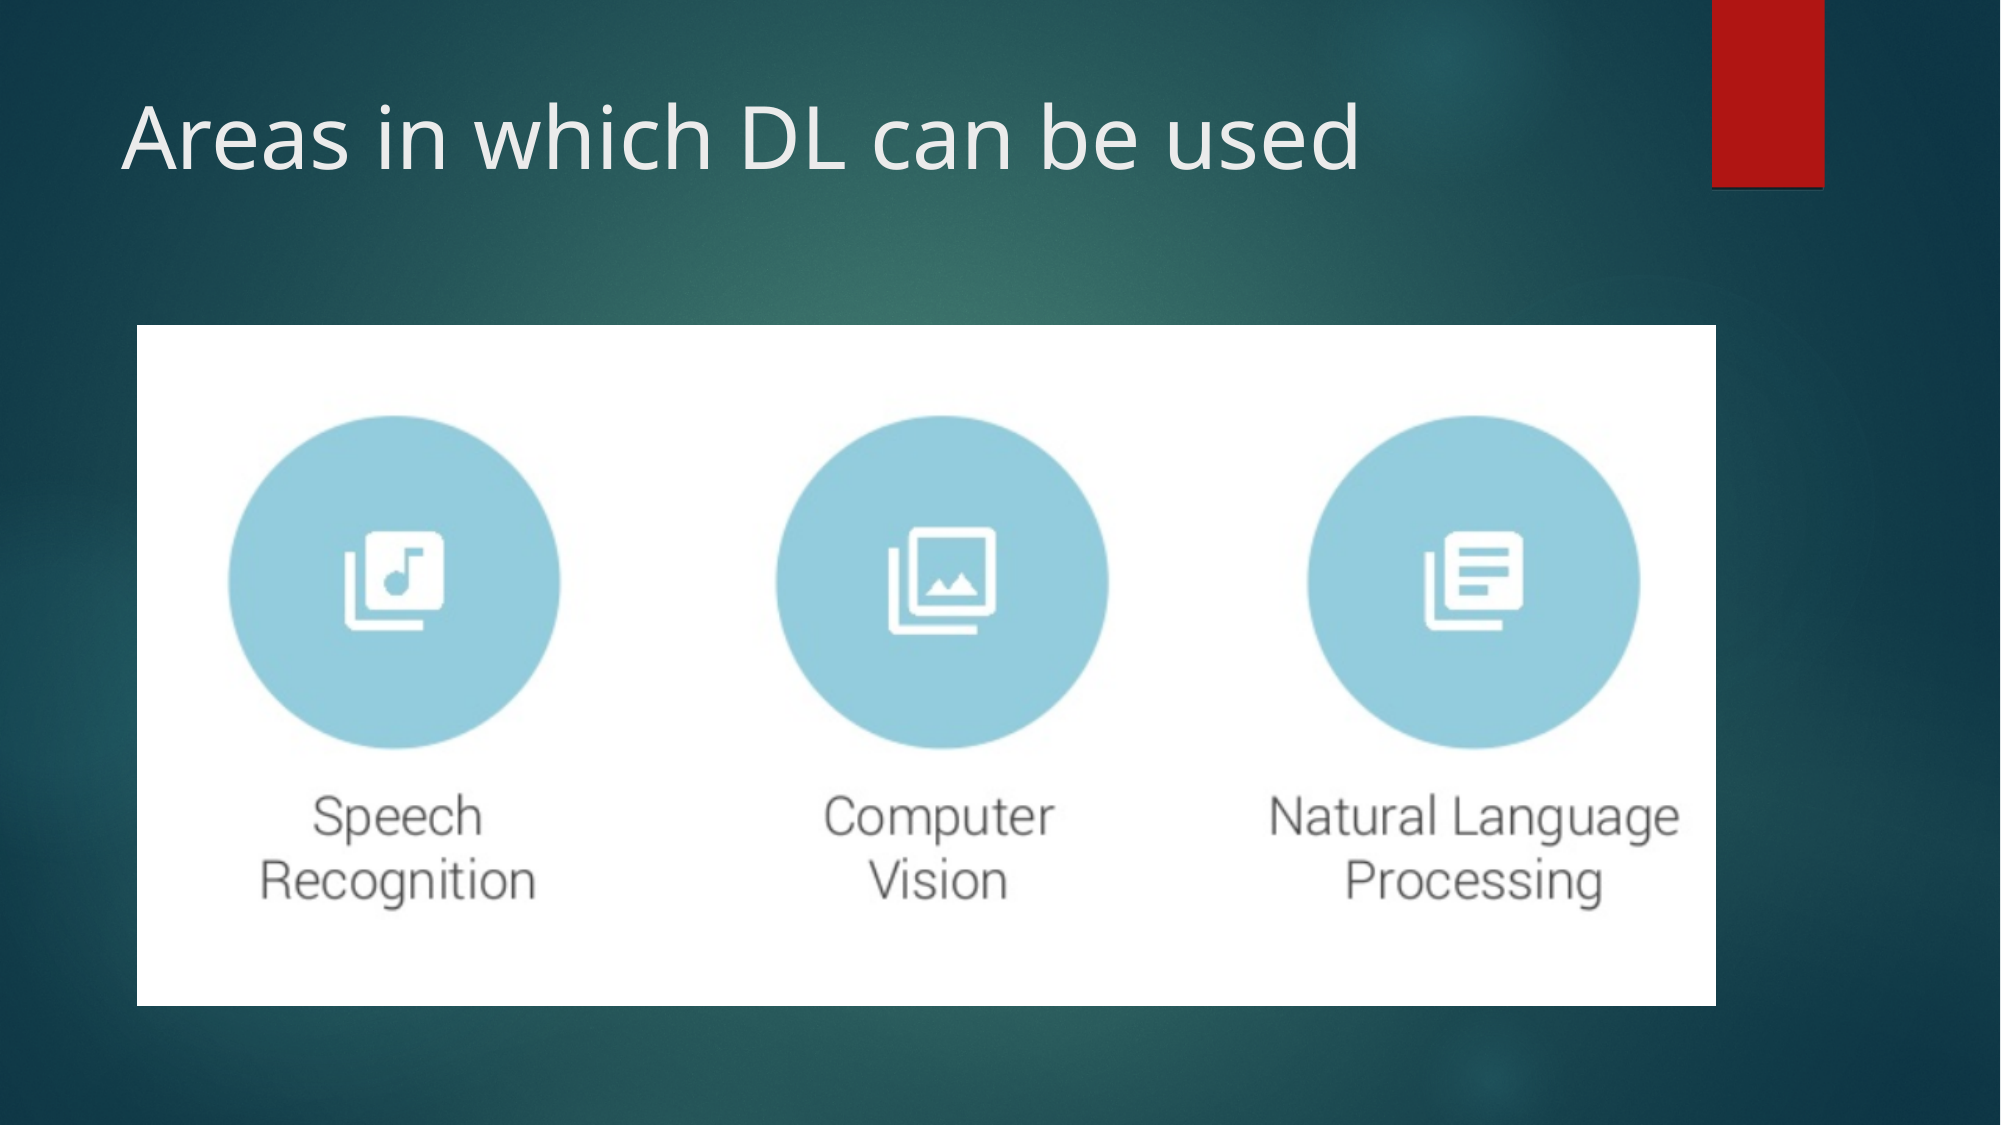

# Areas in which DL can be used